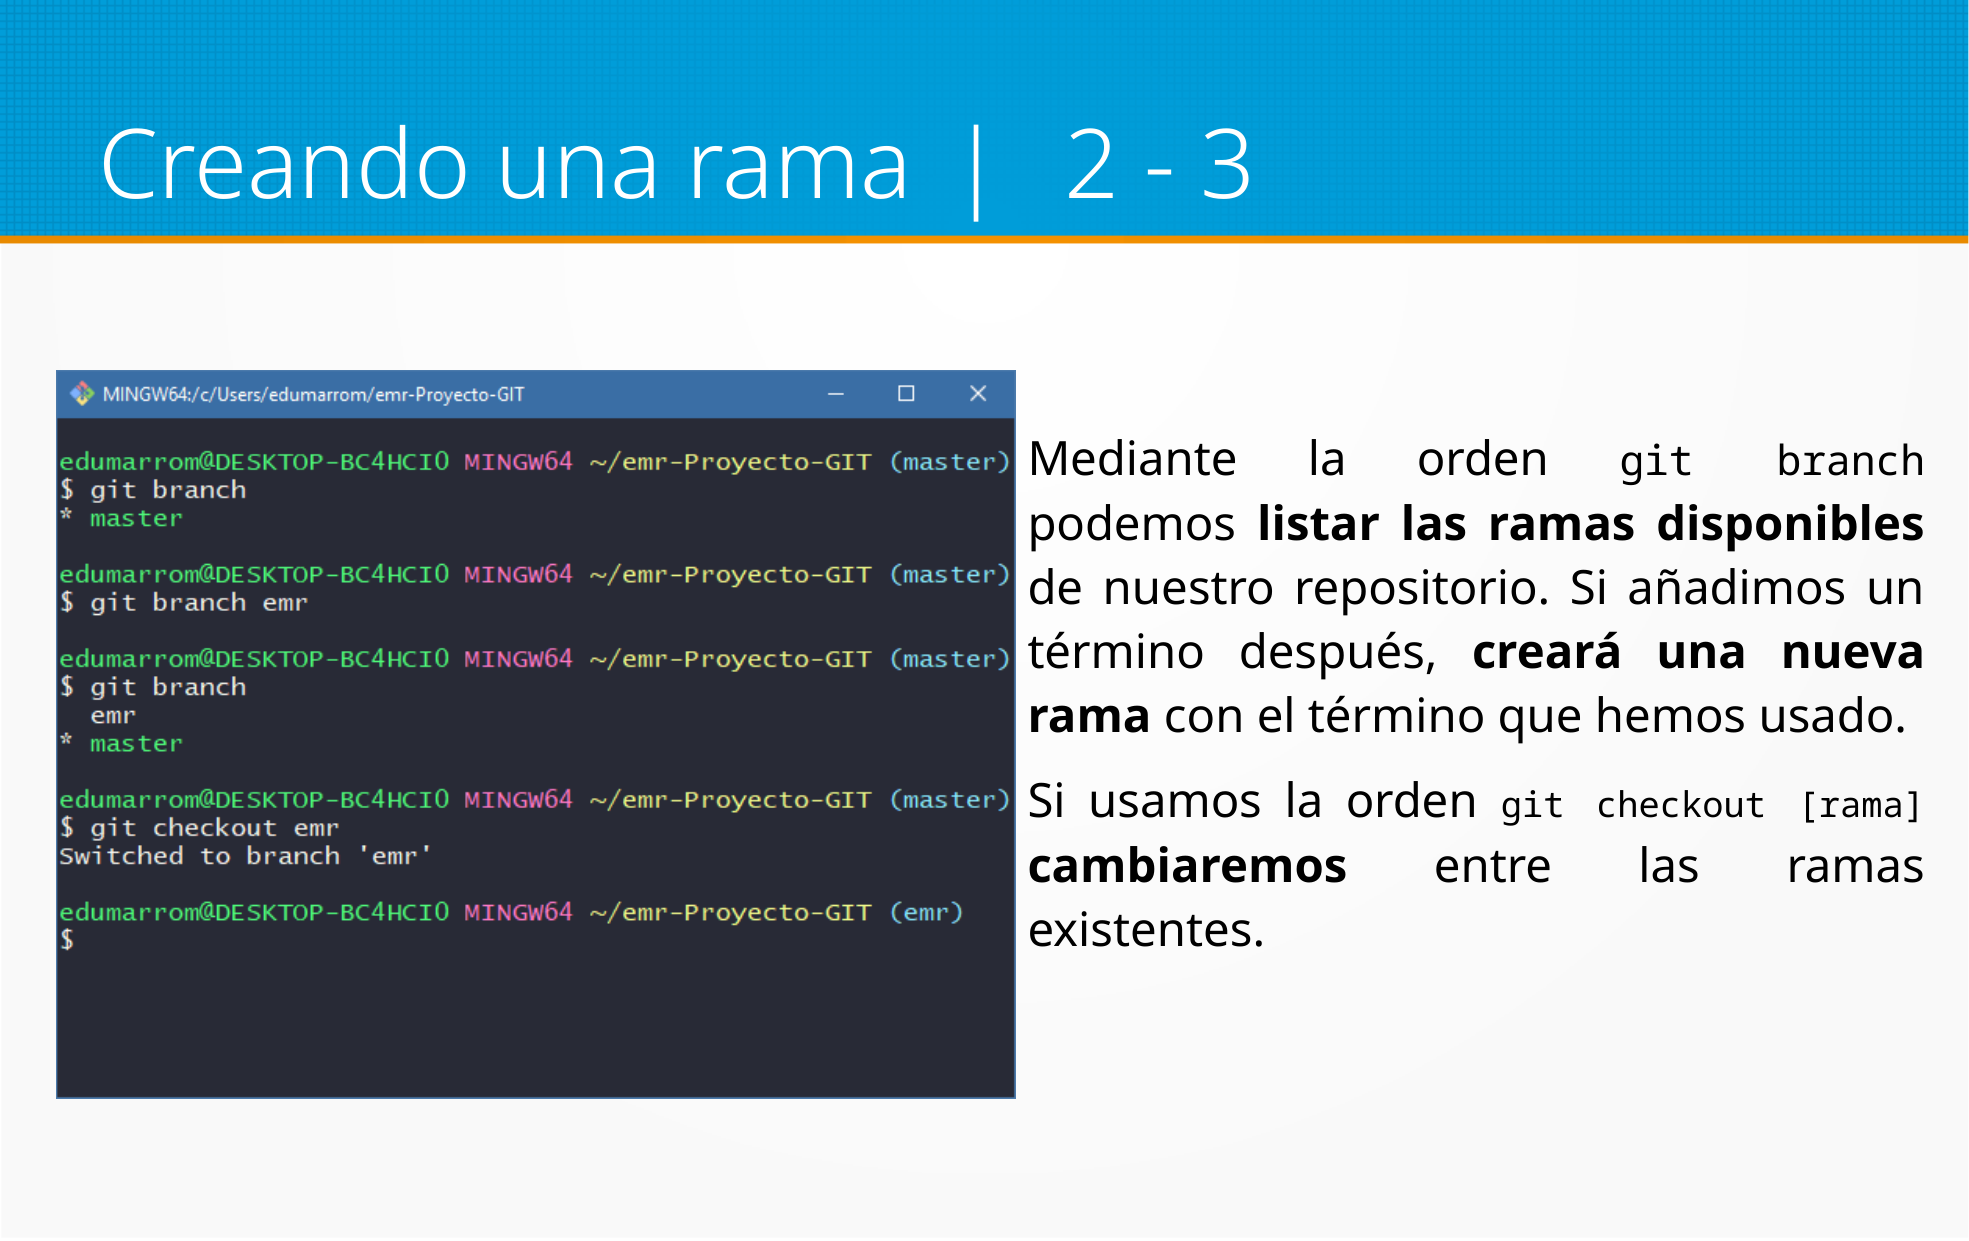

# Creando una rama						|		2 - 3
Mediante la orden git branch podemos listar las ramas disponibles de nuestro repositorio. Si añadimos un término después, creará una nueva rama con el término que hemos usado.
Si usamos la orden git checkout [rama] cambiaremos entre las ramas existentes.